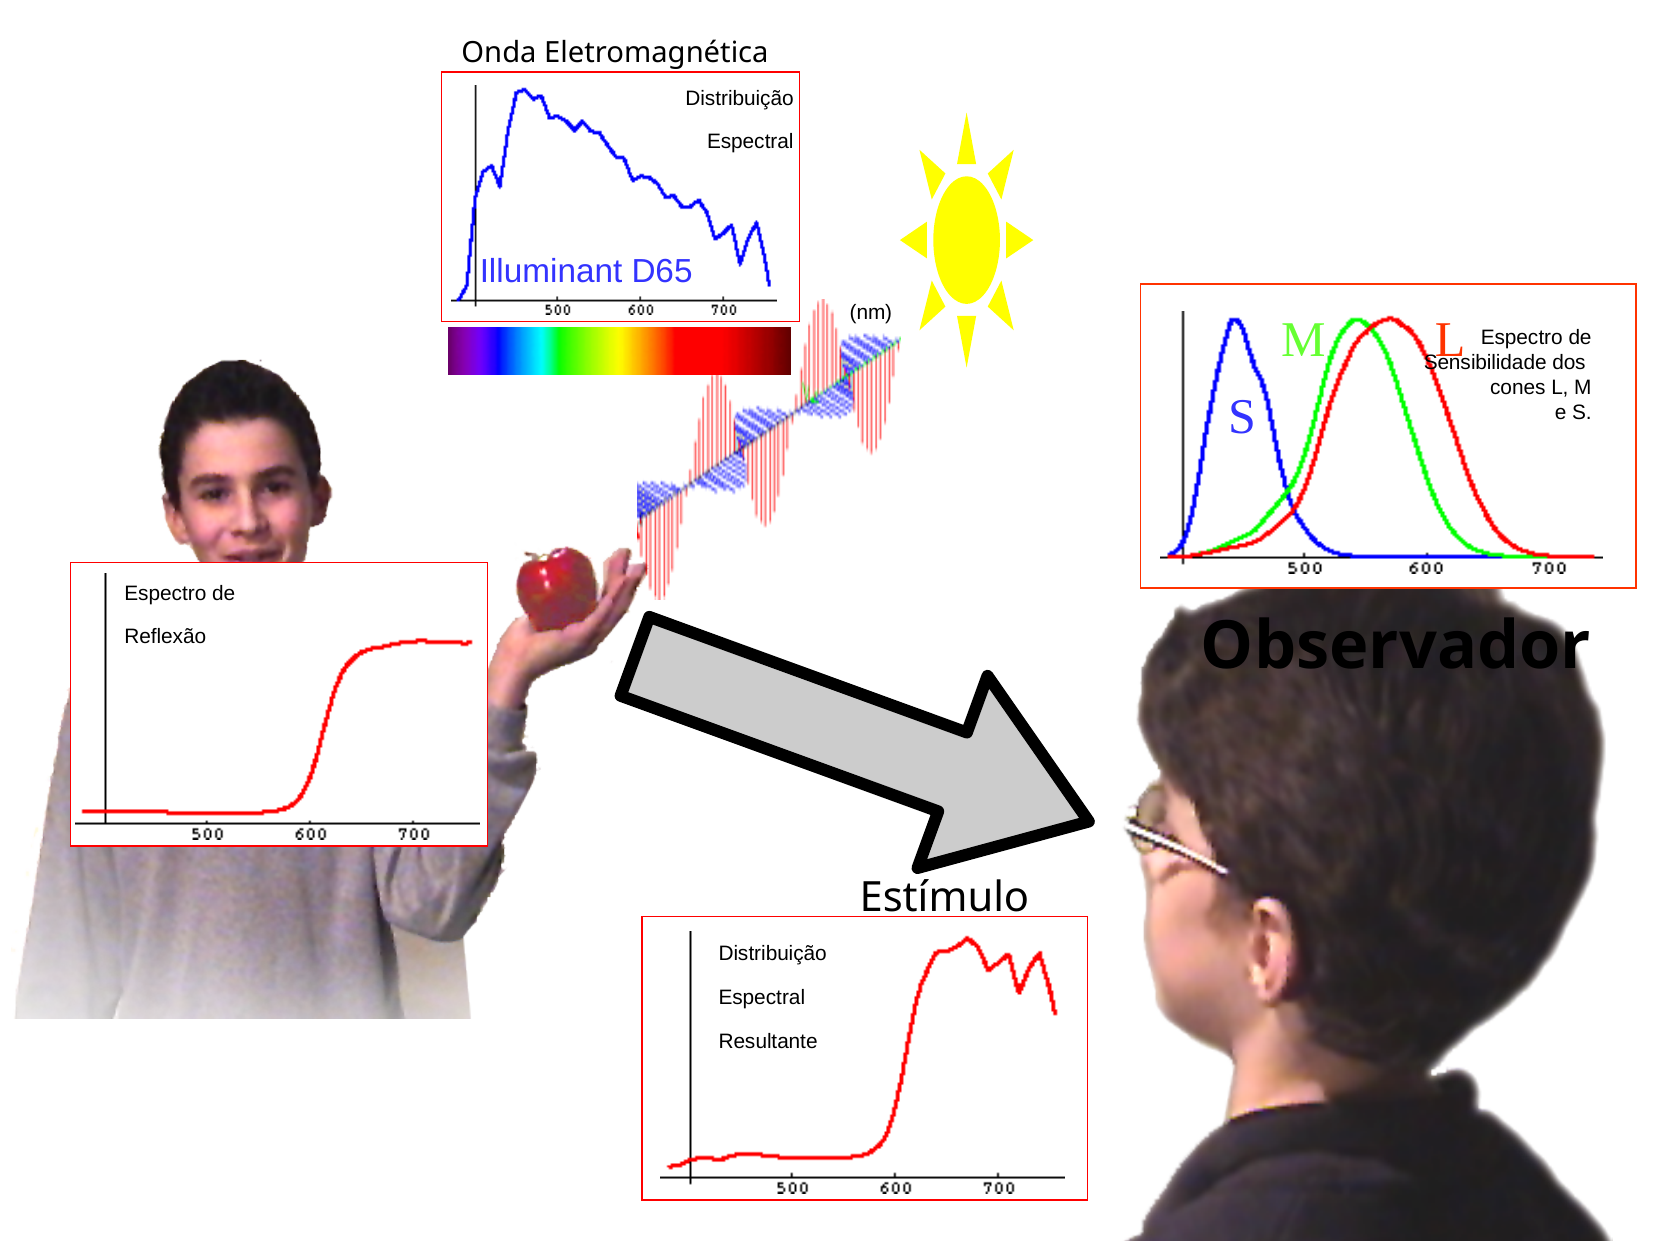

Onda Eletromagnética
Distribuição
Espectral
Illuminant D65
M
L
Espectro de Sensibilidade dos 	cones L, M e S.
S
(nm)
Espectro de
Reflexão
Observador
Estímulo
Distribuição
Espectral
Resultante